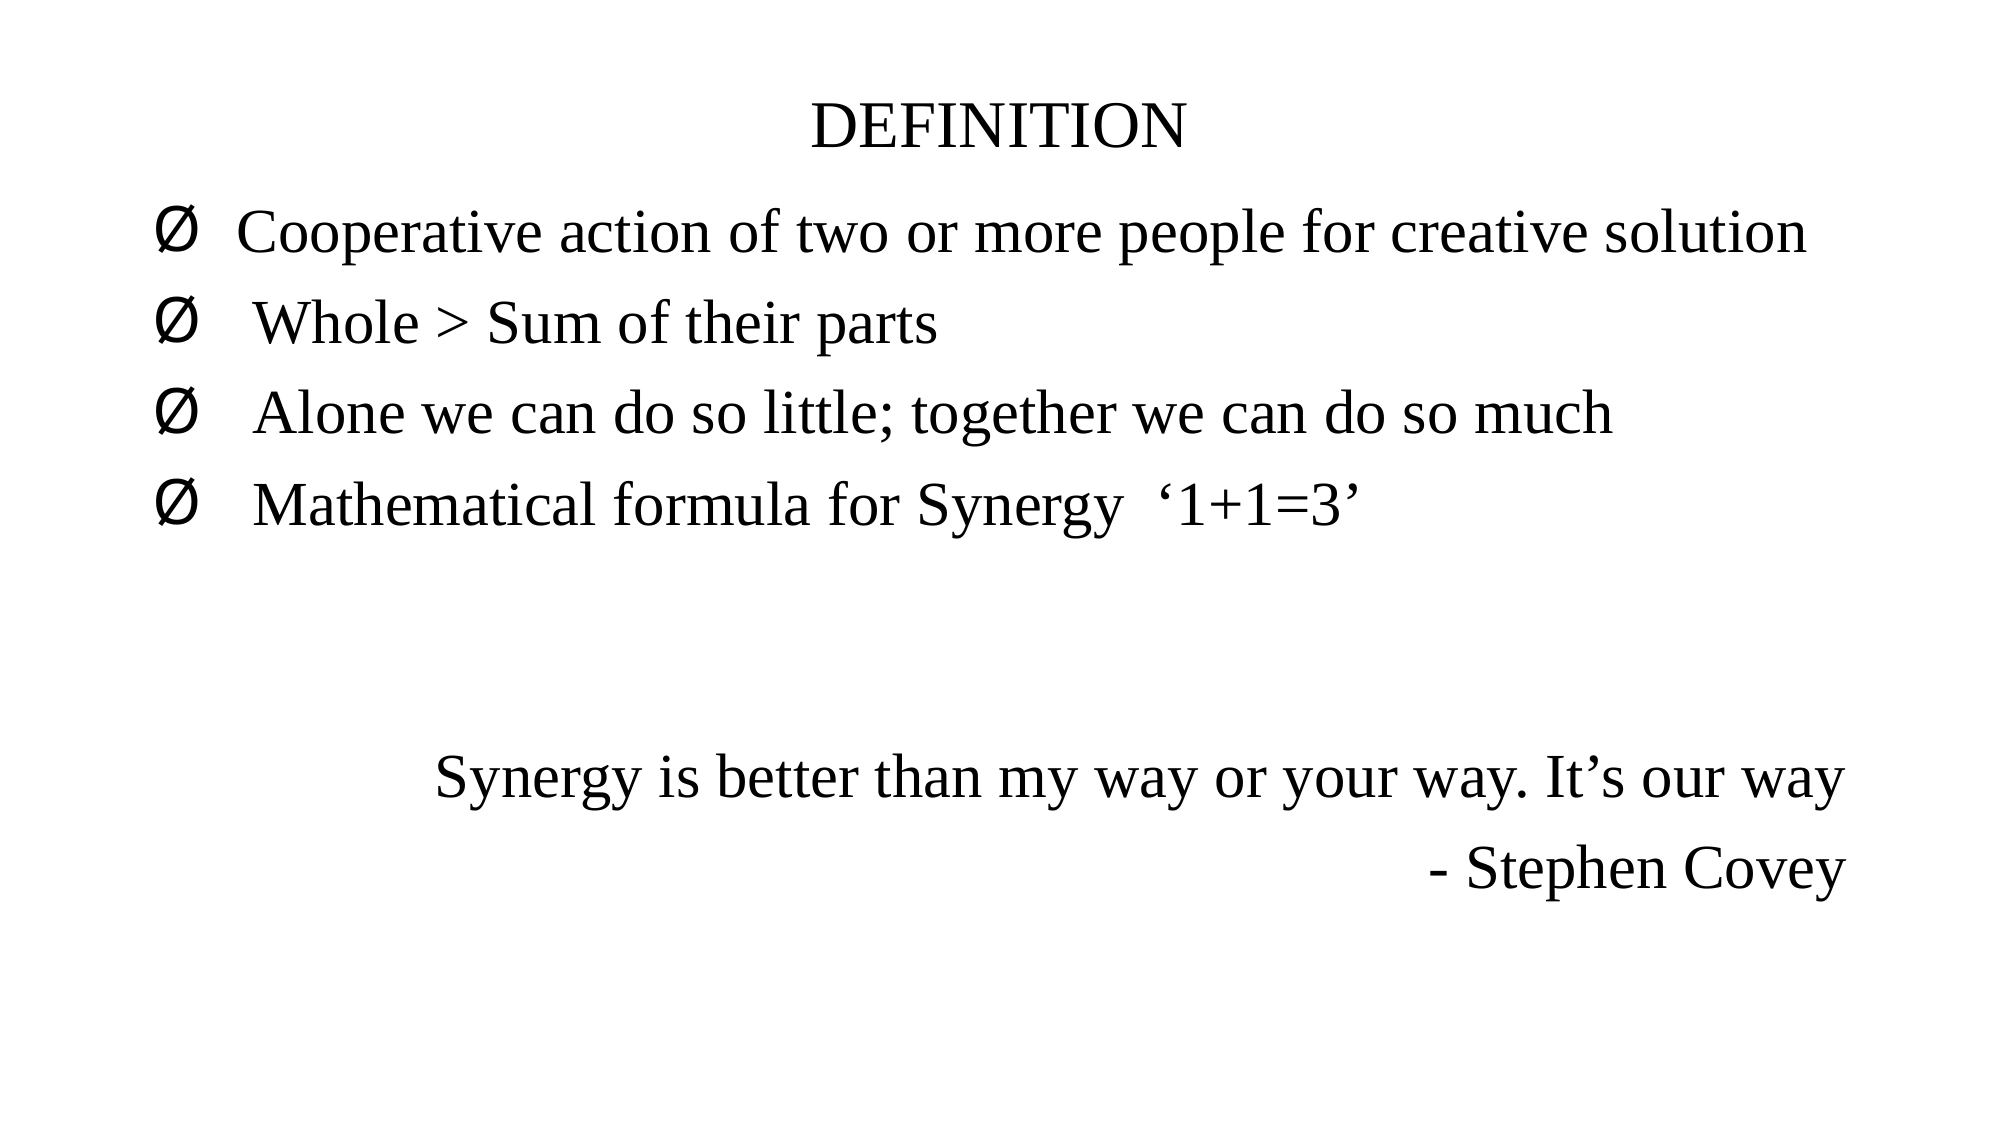

# DEFINITION
 Cooperative action of two or more people for creative solution
 Whole > Sum of their parts
 Alone we can do so little; together we can do so much
 Mathematical formula for Synergy ‘1+1=3’
Synergy is better than my way or your way. It’s our way
- Stephen Covey